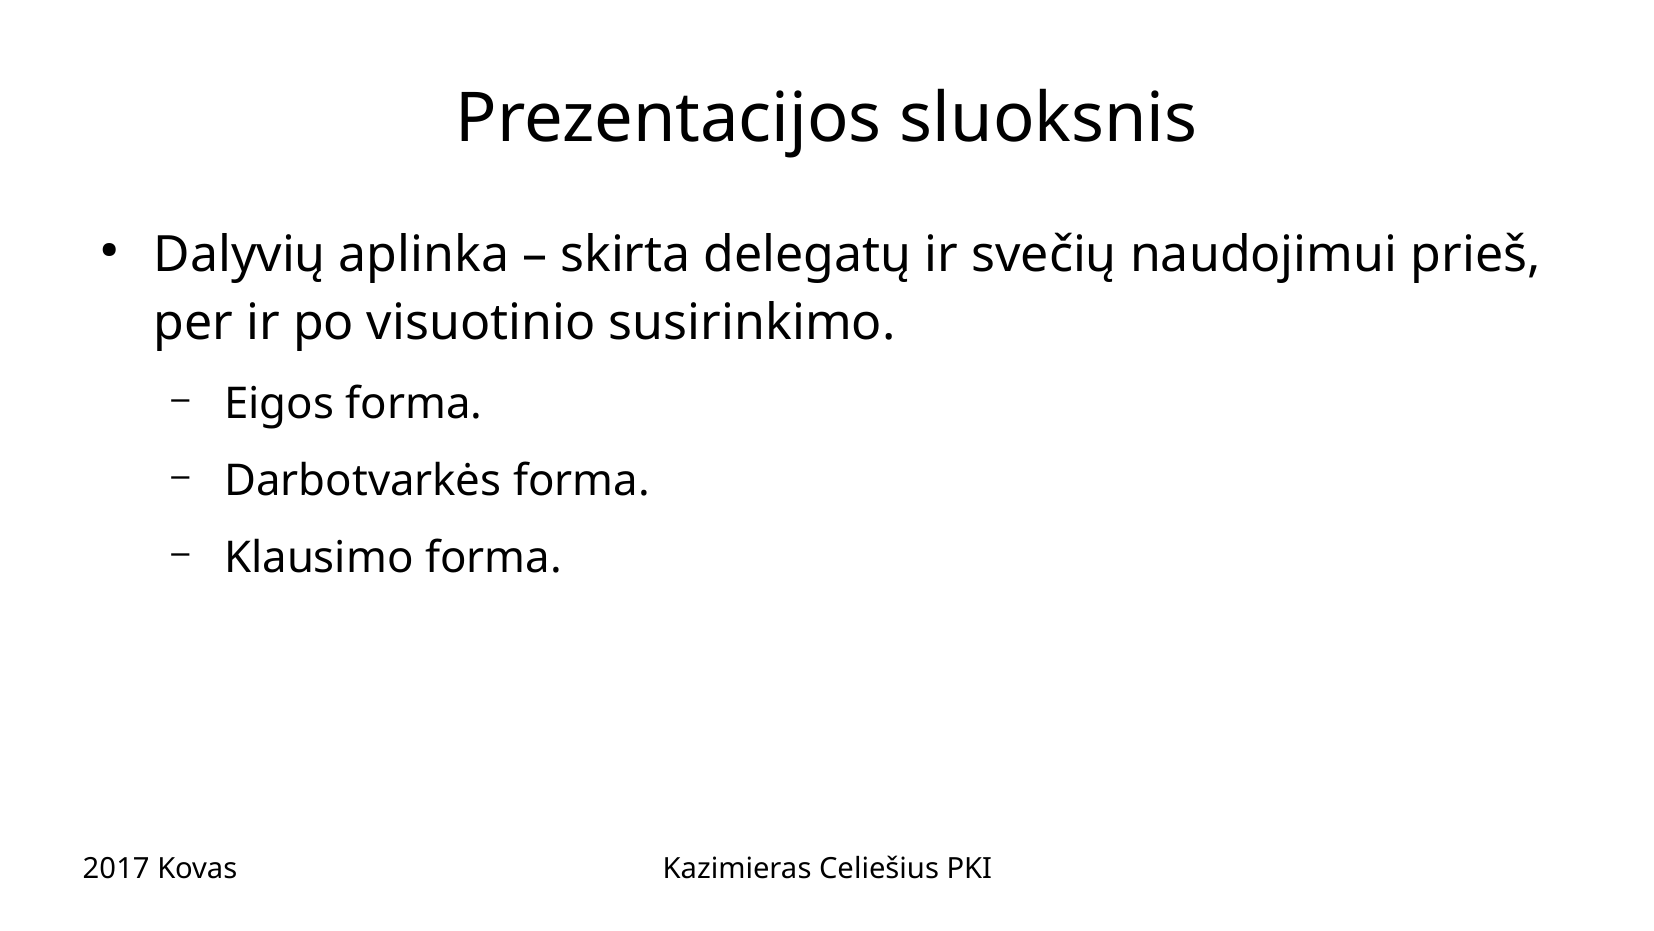

# Prezentacijos sluoksnis
Dalyvių aplinka – skirta delegatų ir svečių naudojimui prieš, per ir po visuotinio susirinkimo.
Eigos forma.
Darbotvarkės forma.
Klausimo forma.
2017 Kovas
Kazimieras Celiešius PKI